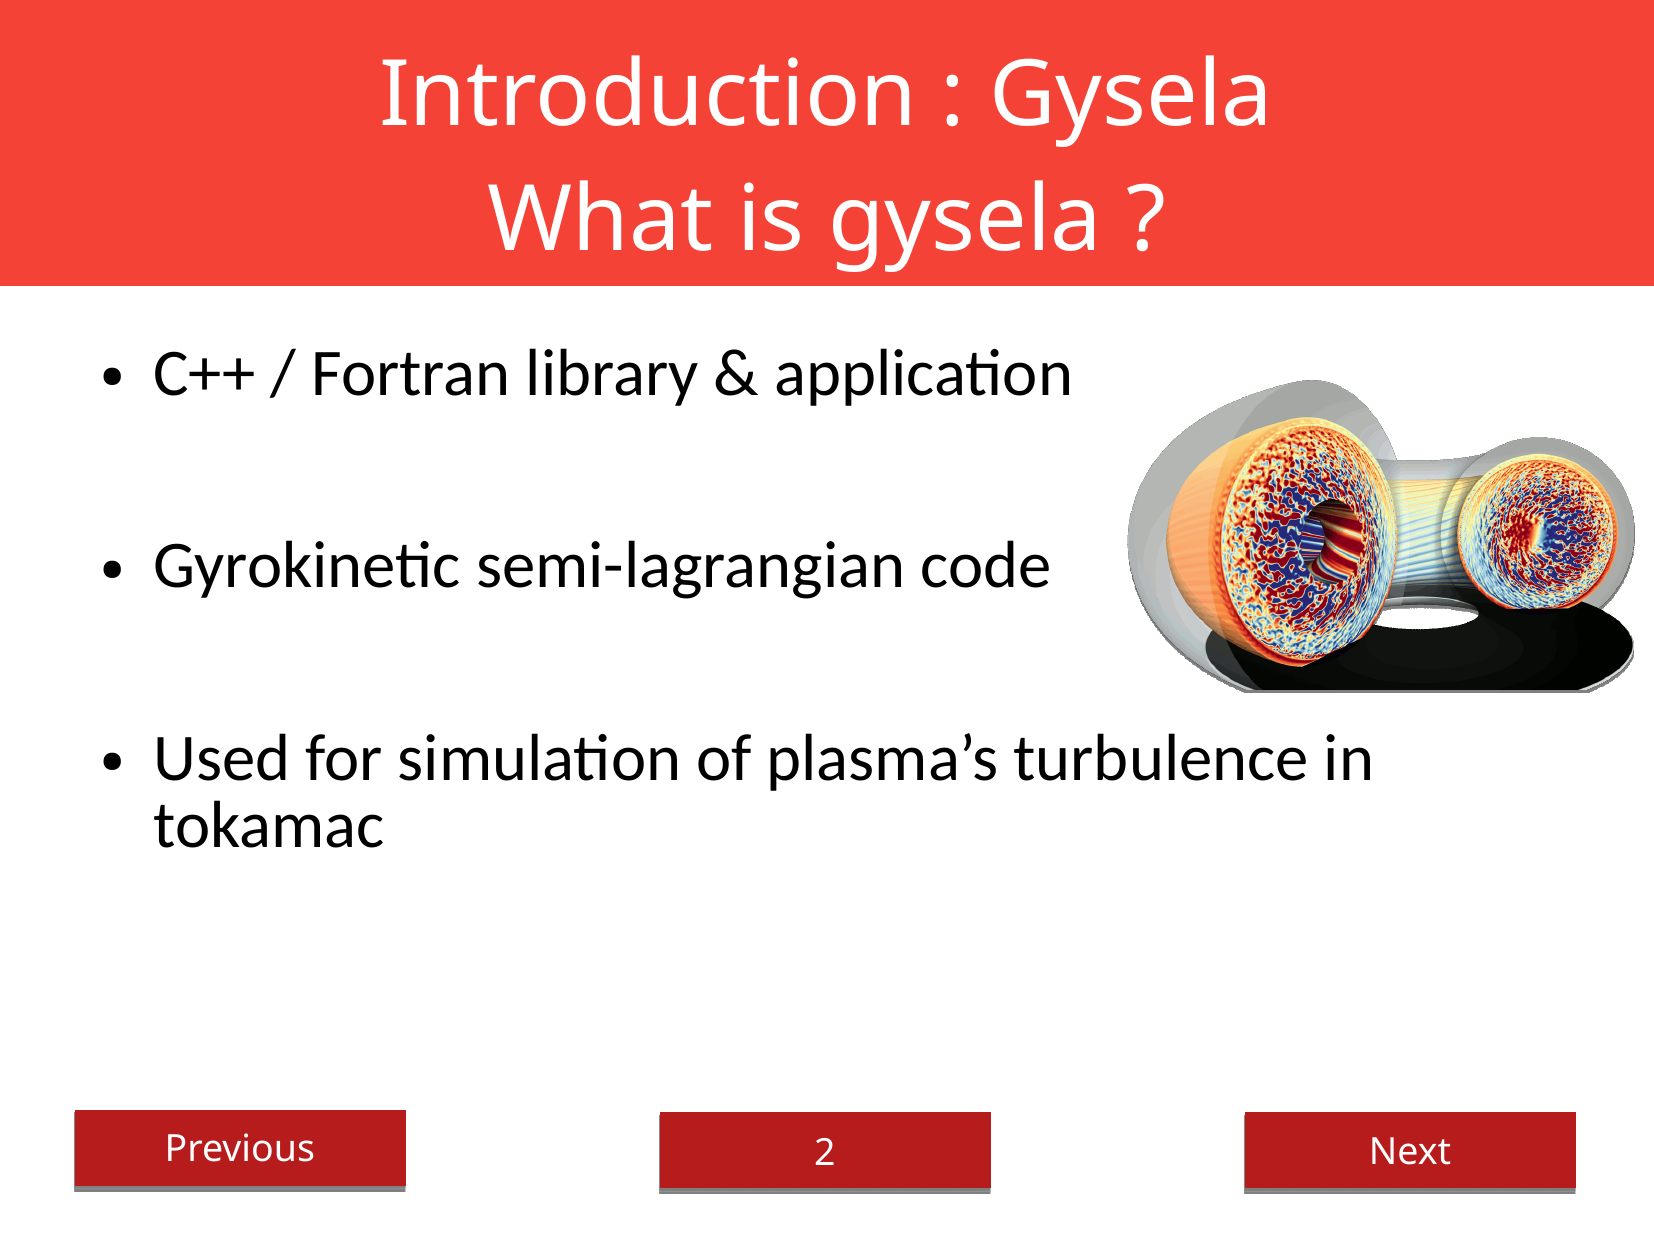

# Introduction : Gysela What is gysela ?
C++ / Fortran library & application
Gyrokinetic semi-lagrangian code
Used for simulation of plasma’s turbulence in tokamac
Previous
Next